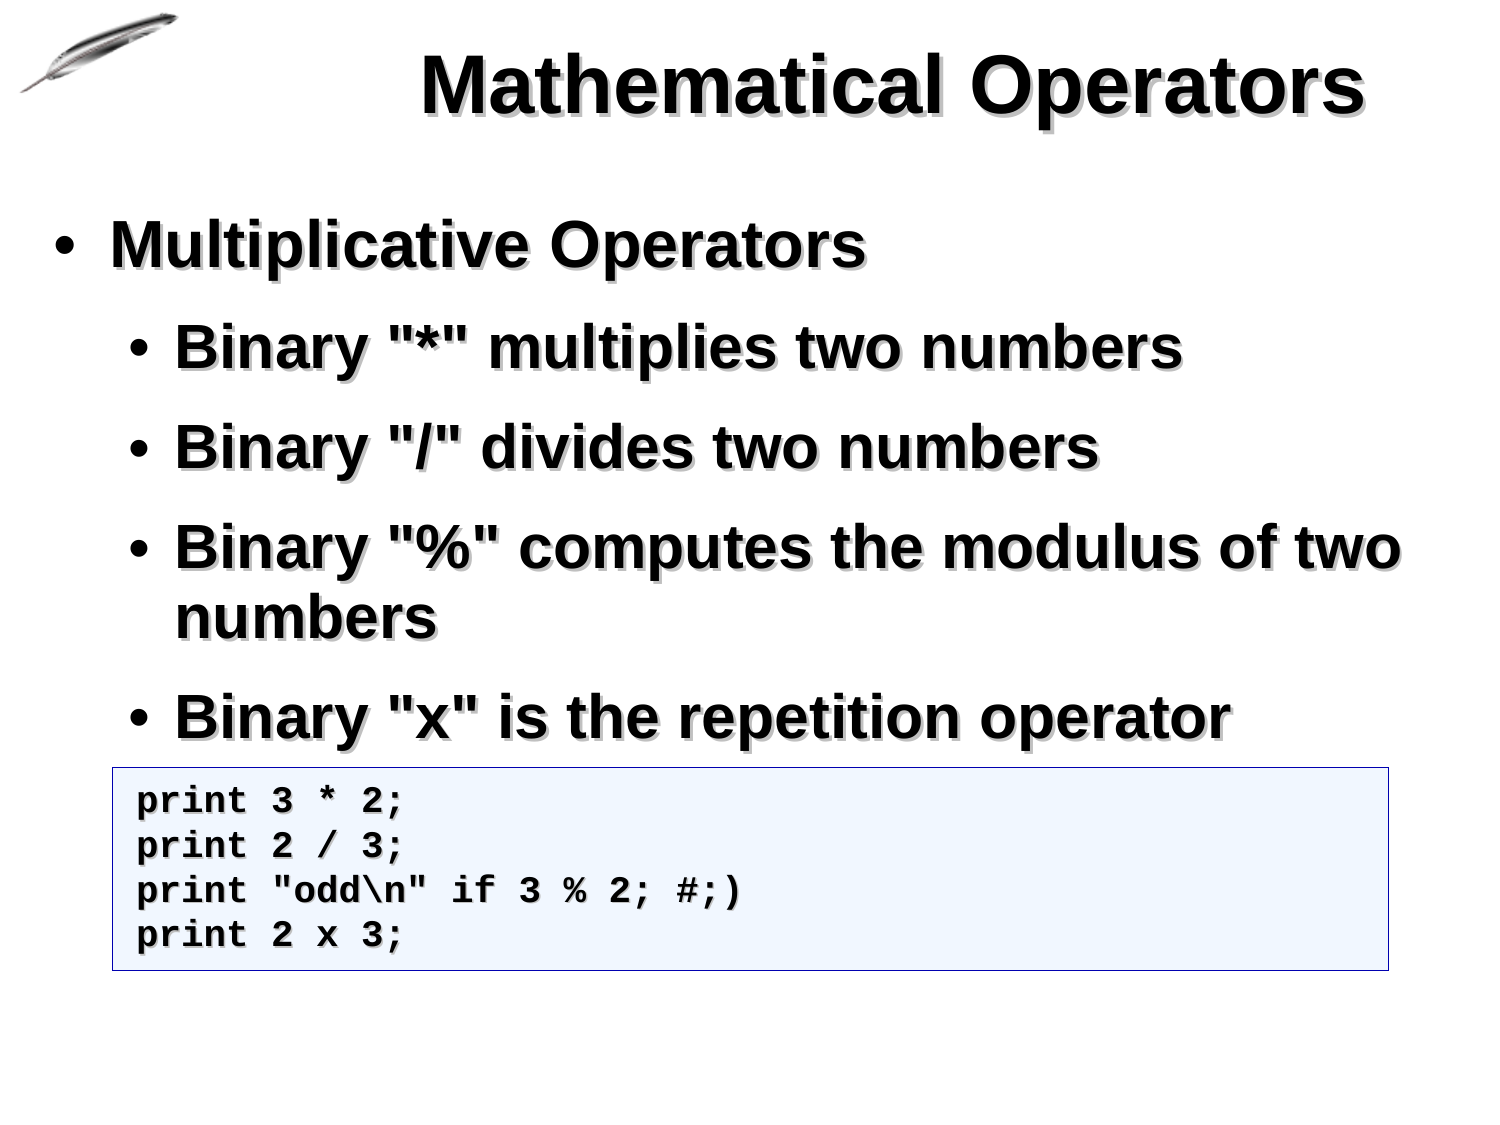

# Mathematical Operators
Multiplicative Operators
Binary "*" multiplies two numbers
Binary "/" divides two numbers
Binary "%" computes the modulus of two numbers
Binary "x" is the repetition operator
print 3 * 2;
print 2 / 3;
print "odd\n" if 3 % 2; #;)
print 2 x 3;